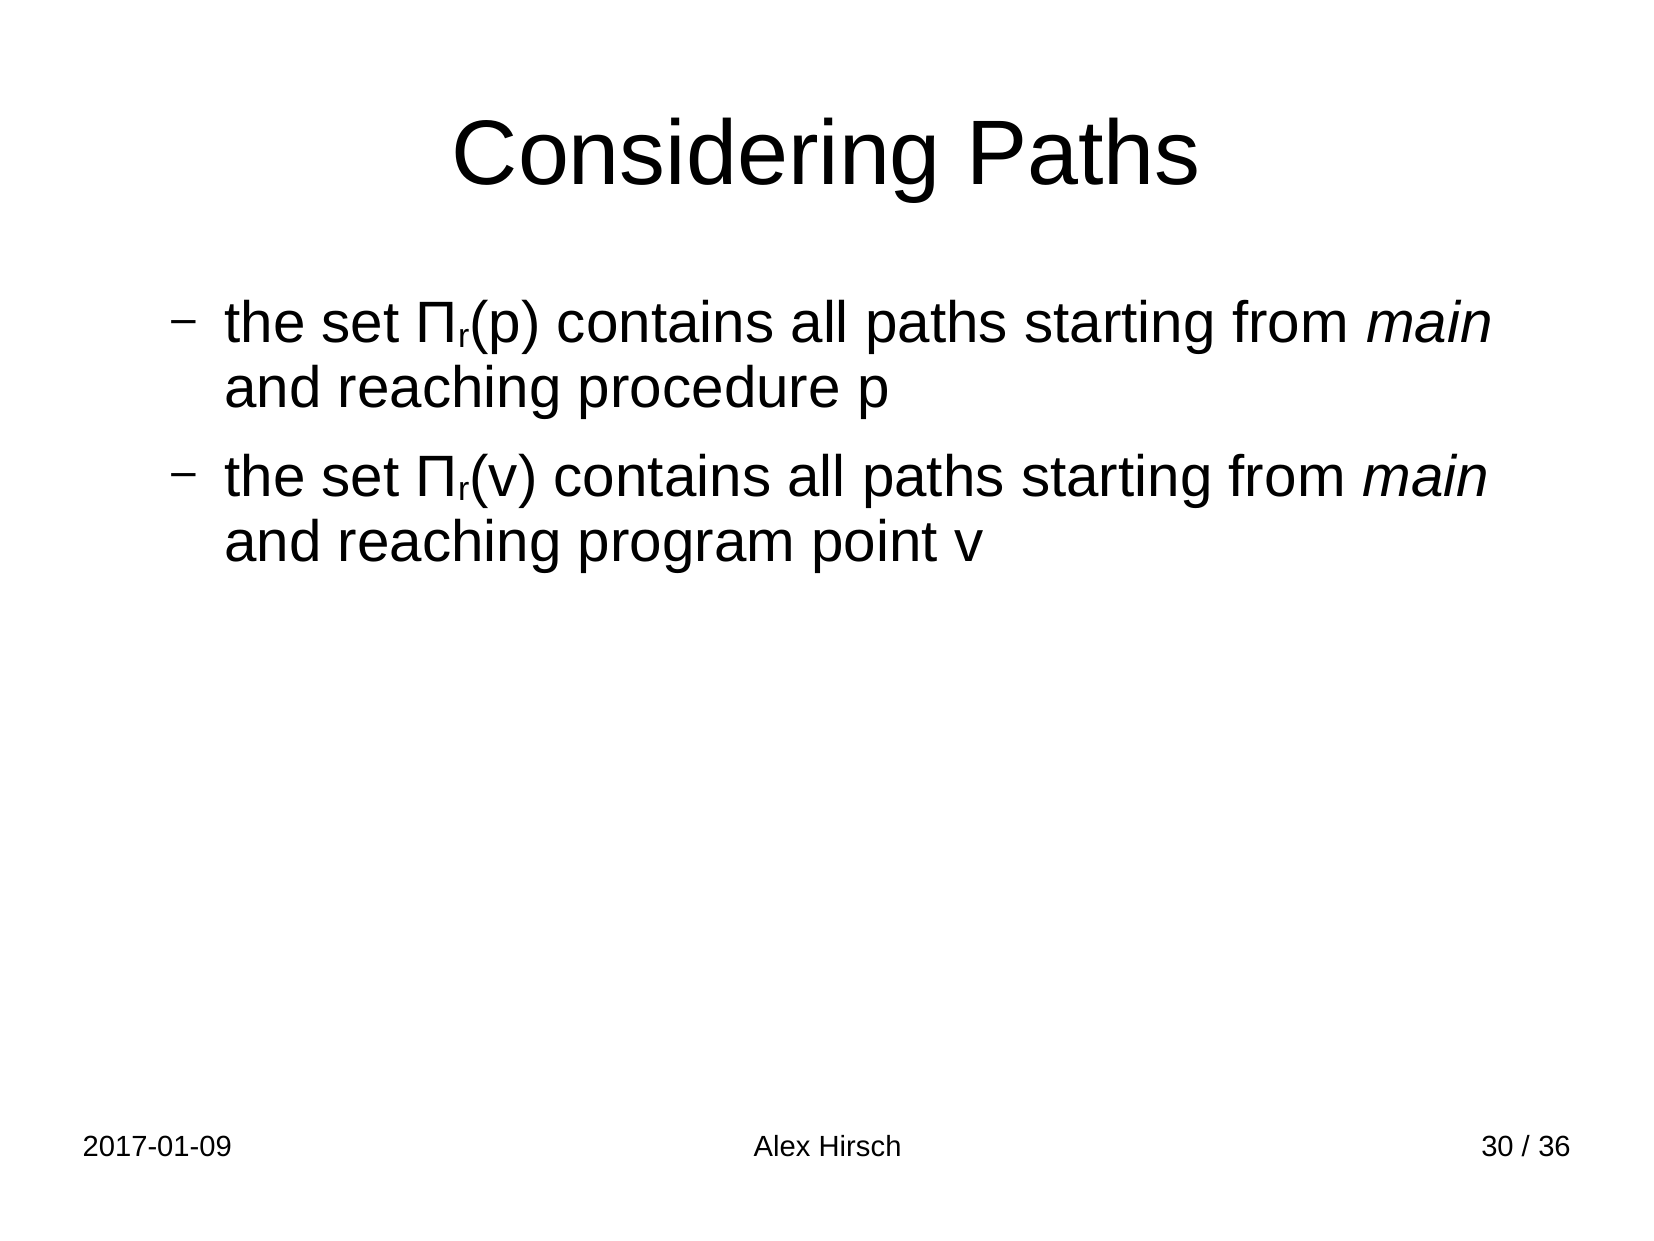

# Considering Paths
the set Πr(p) contains all paths starting from main and reaching procedure p
the set Πr(v) contains all paths starting from main and reaching program point v
2017-01-09
Alex Hirsch
30